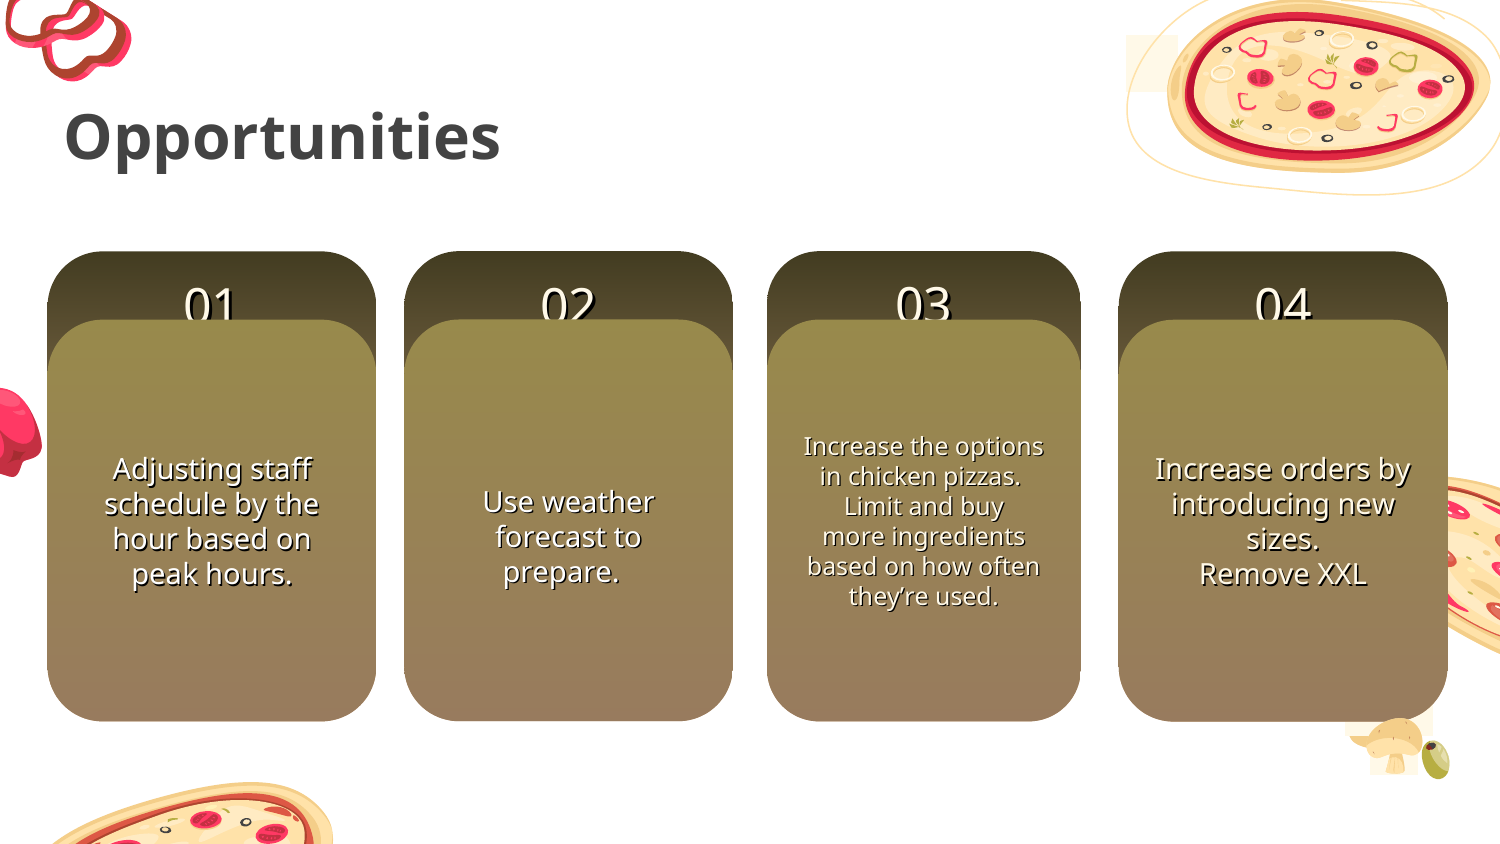

# Opportunities
02
Use weather forecast to prepare.
03
Increase the options in chicken pizzas.
Limit and buy more ingredients based on how often they’re used.
01
Adjusting staff schedule by the hour based on peak hours.
04
Increase orders by introducing new sizes.
Remove XXL